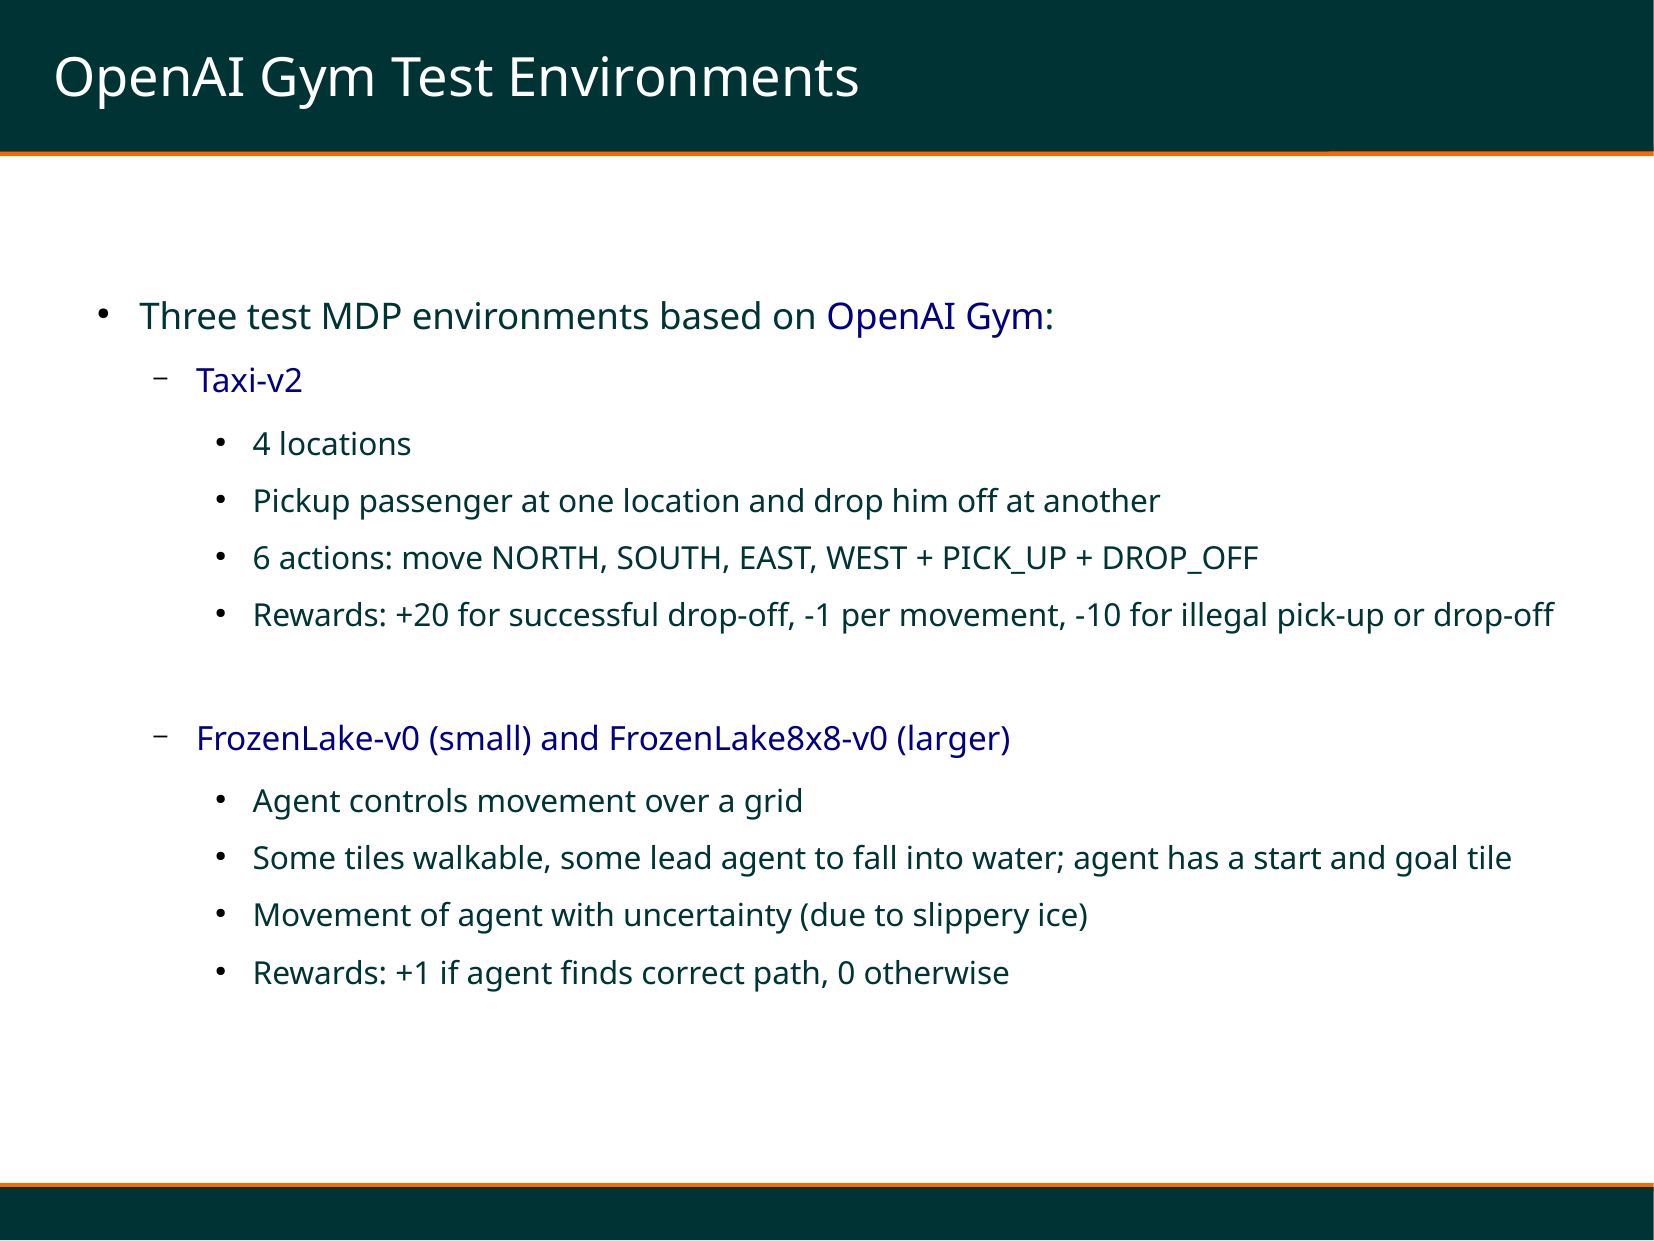

# OpenAI Gym Test Environments
Three test MDP environments based on OpenAI Gym:
Taxi-v2
4 locations
Pickup passenger at one location and drop him off at another
6 actions: move NORTH, SOUTH, EAST, WEST + PICK_UP + DROP_OFF
Rewards: +20 for successful drop-off, -1 per movement, -10 for illegal pick-up or drop-off
FrozenLake-v0 (small) and FrozenLake8x8-v0 (larger)
Agent controls movement over a grid
Some tiles walkable, some lead agent to fall into water; agent has a start and goal tile
Movement of agent with uncertainty (due to slippery ice)
Rewards: +1 if agent finds correct path, 0 otherwise